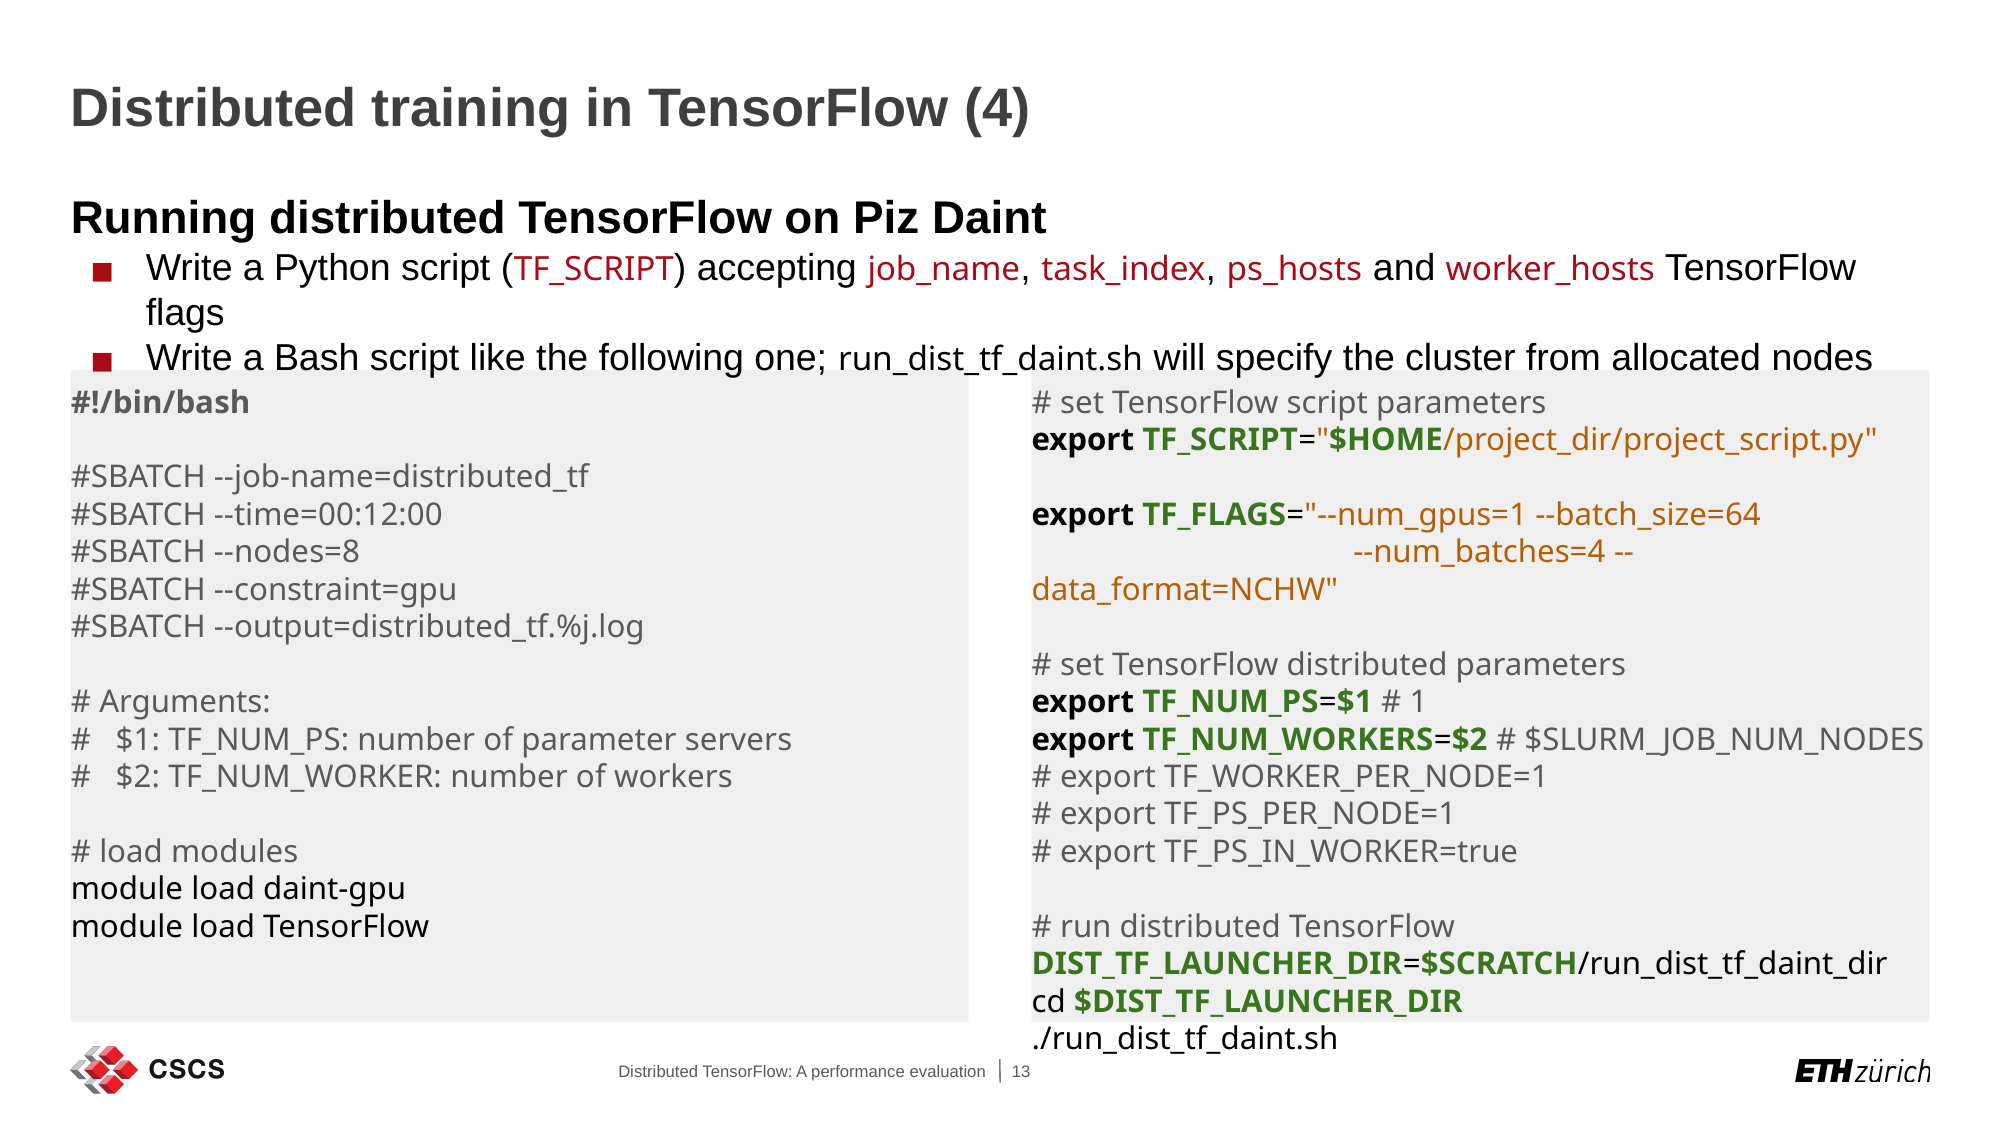

# Distributed training in TensorFlow (4)
Running distributed TensorFlow on Piz Daint
Write a Python script (TF_SCRIPT) accepting job_name, task_index, ps_hosts and worker_hosts TensorFlow flags
Write a Bash script like the following one; run_dist_tf_daint.sh will specify the cluster from allocated nodes
#!/bin/bash
#SBATCH --job-name=distributed_tf
#SBATCH --time=00:12:00
#SBATCH --nodes=8
#SBATCH --constraint=gpu
#SBATCH --output=distributed_tf.%j.log
# Arguments:
# $1: TF_NUM_PS: number of parameter servers
# $2: TF_NUM_WORKER: number of workers
# load modules
module load daint-gpu
module load TensorFlow
# set TensorFlow script parameters
export TF_SCRIPT="$HOME/project_dir/project_script.py"
export TF_FLAGS="--num_gpus=1 --batch_size=64
 --num_batches=4 --data_format=NCHW"
# set TensorFlow distributed parameters
export TF_NUM_PS=$1 # 1
export TF_NUM_WORKERS=$2 # $SLURM_JOB_NUM_NODES
# export TF_WORKER_PER_NODE=1
# export TF_PS_PER_NODE=1
# export TF_PS_IN_WORKER=true
# run distributed TensorFlow
DIST_TF_LAUNCHER_DIR=$SCRATCH/run_dist_tf_daint_dir
cd $DIST_TF_LAUNCHER_DIR
./run_dist_tf_daint.sh
Distributed TensorFlow: A performance evaluation